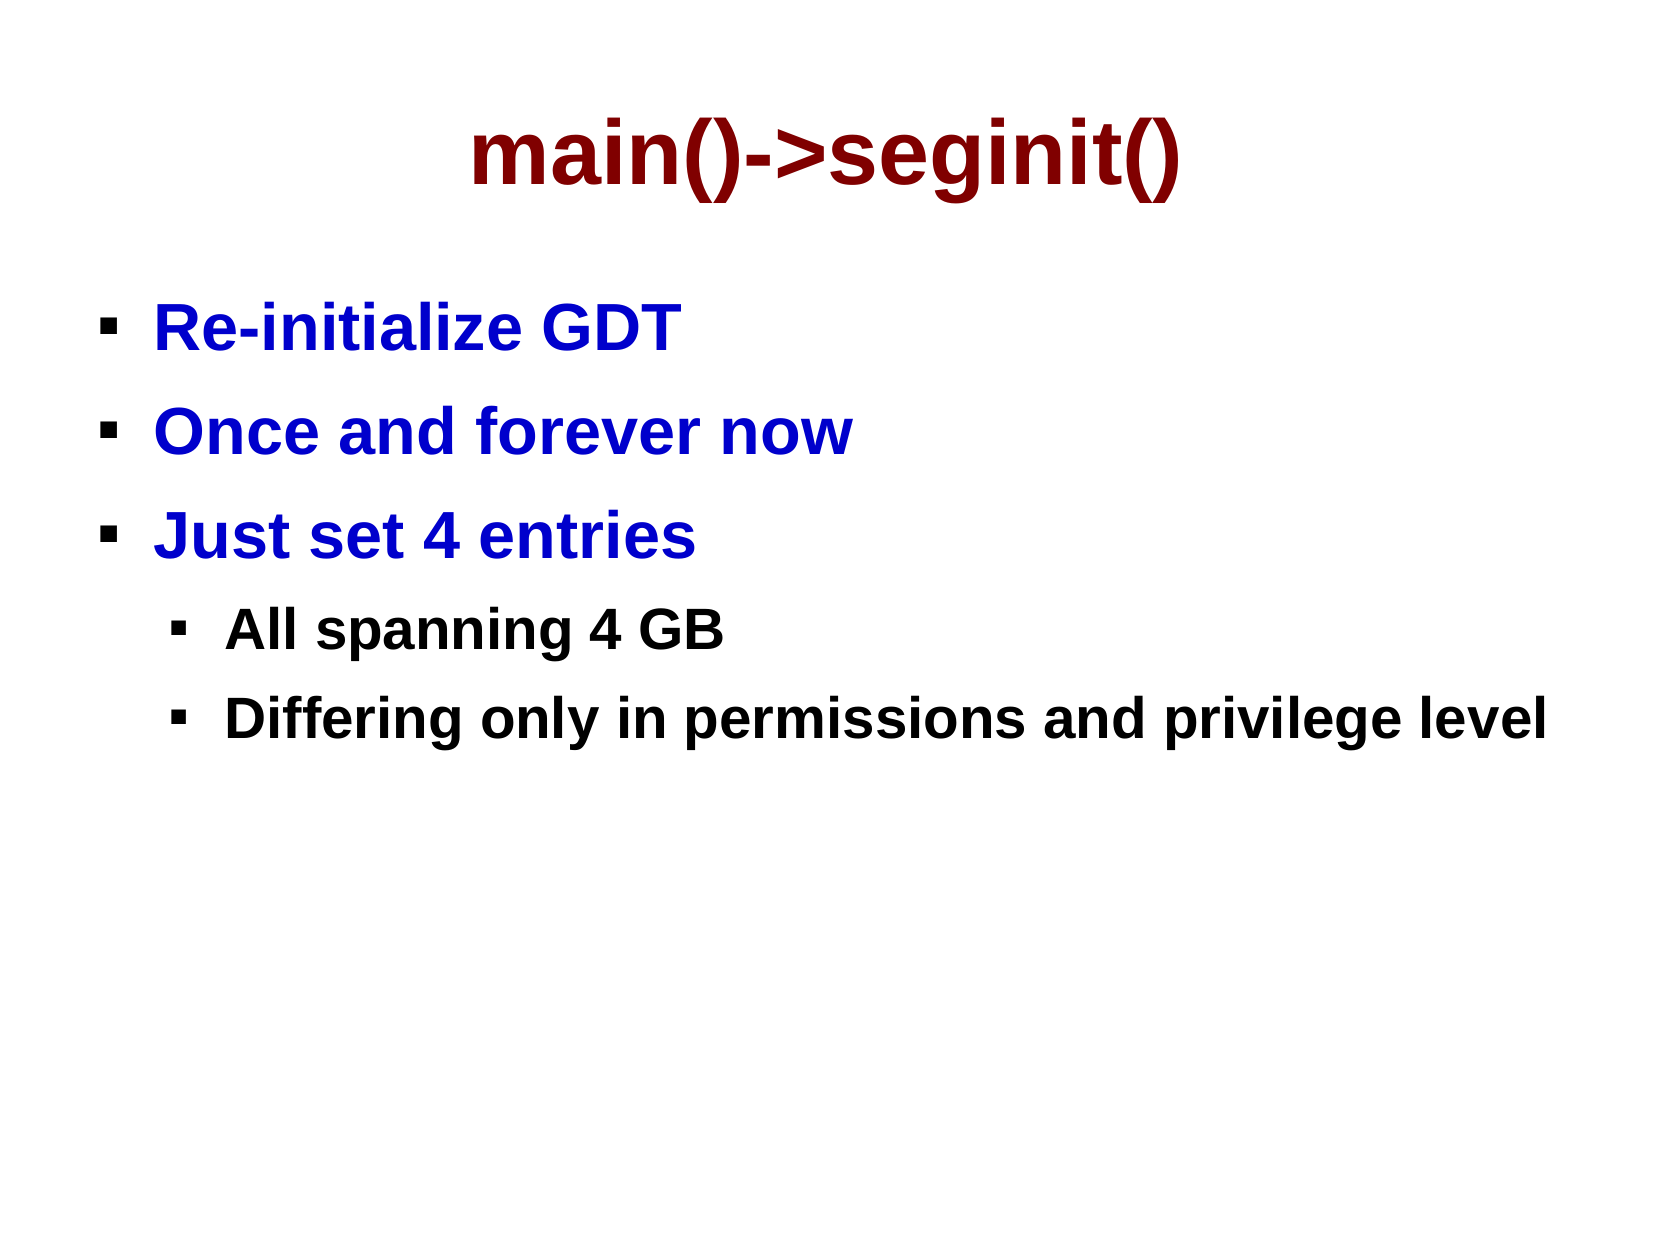

# main()->seginit()
Re-initialize GDT
Once and forever now
Just set 4 entries
All spanning 4 GB
Differing only in permissions and privilege level